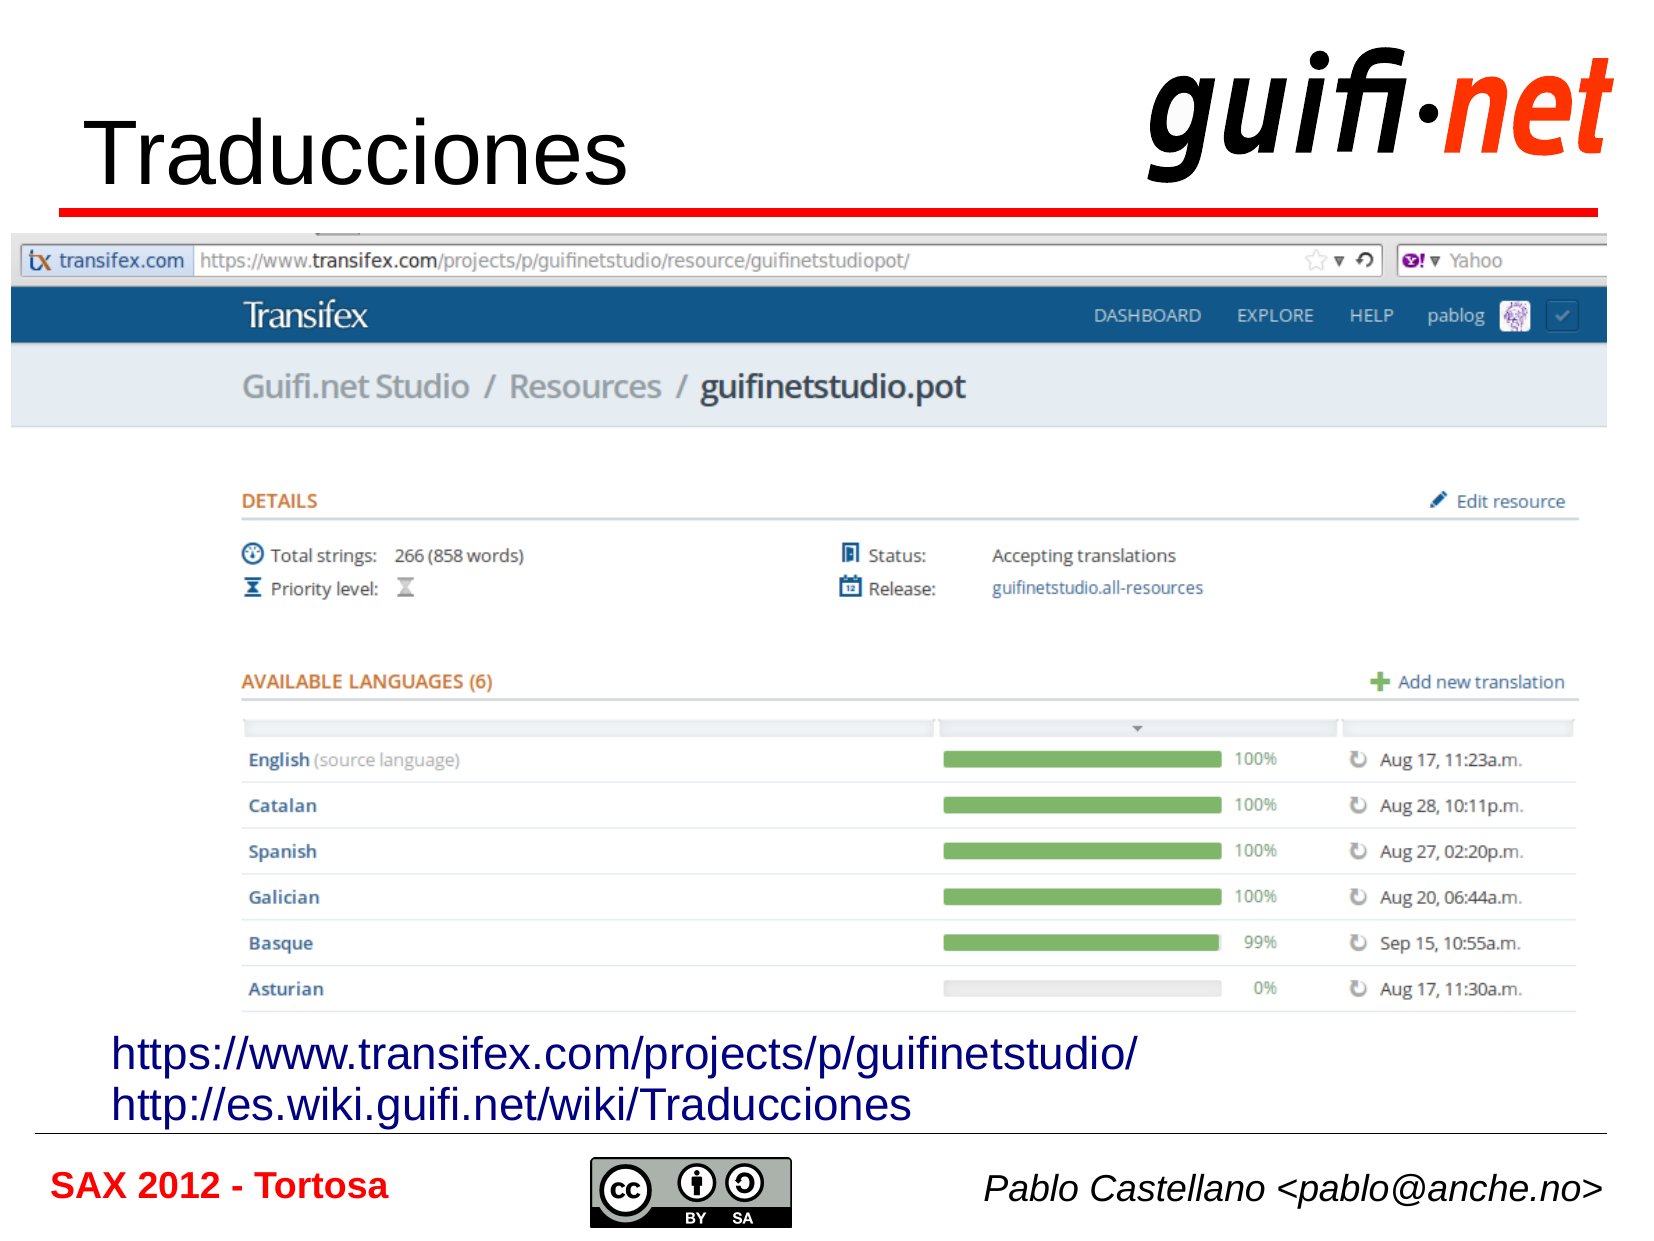

# Traducciones
 https://www.transifex.com/projects/p/guifinetstudio/
 http://es.wiki.guifi.net/wiki/Traducciones
SAX 2012 - Tortosa
Pablo Castellano <pablo@anche.no>